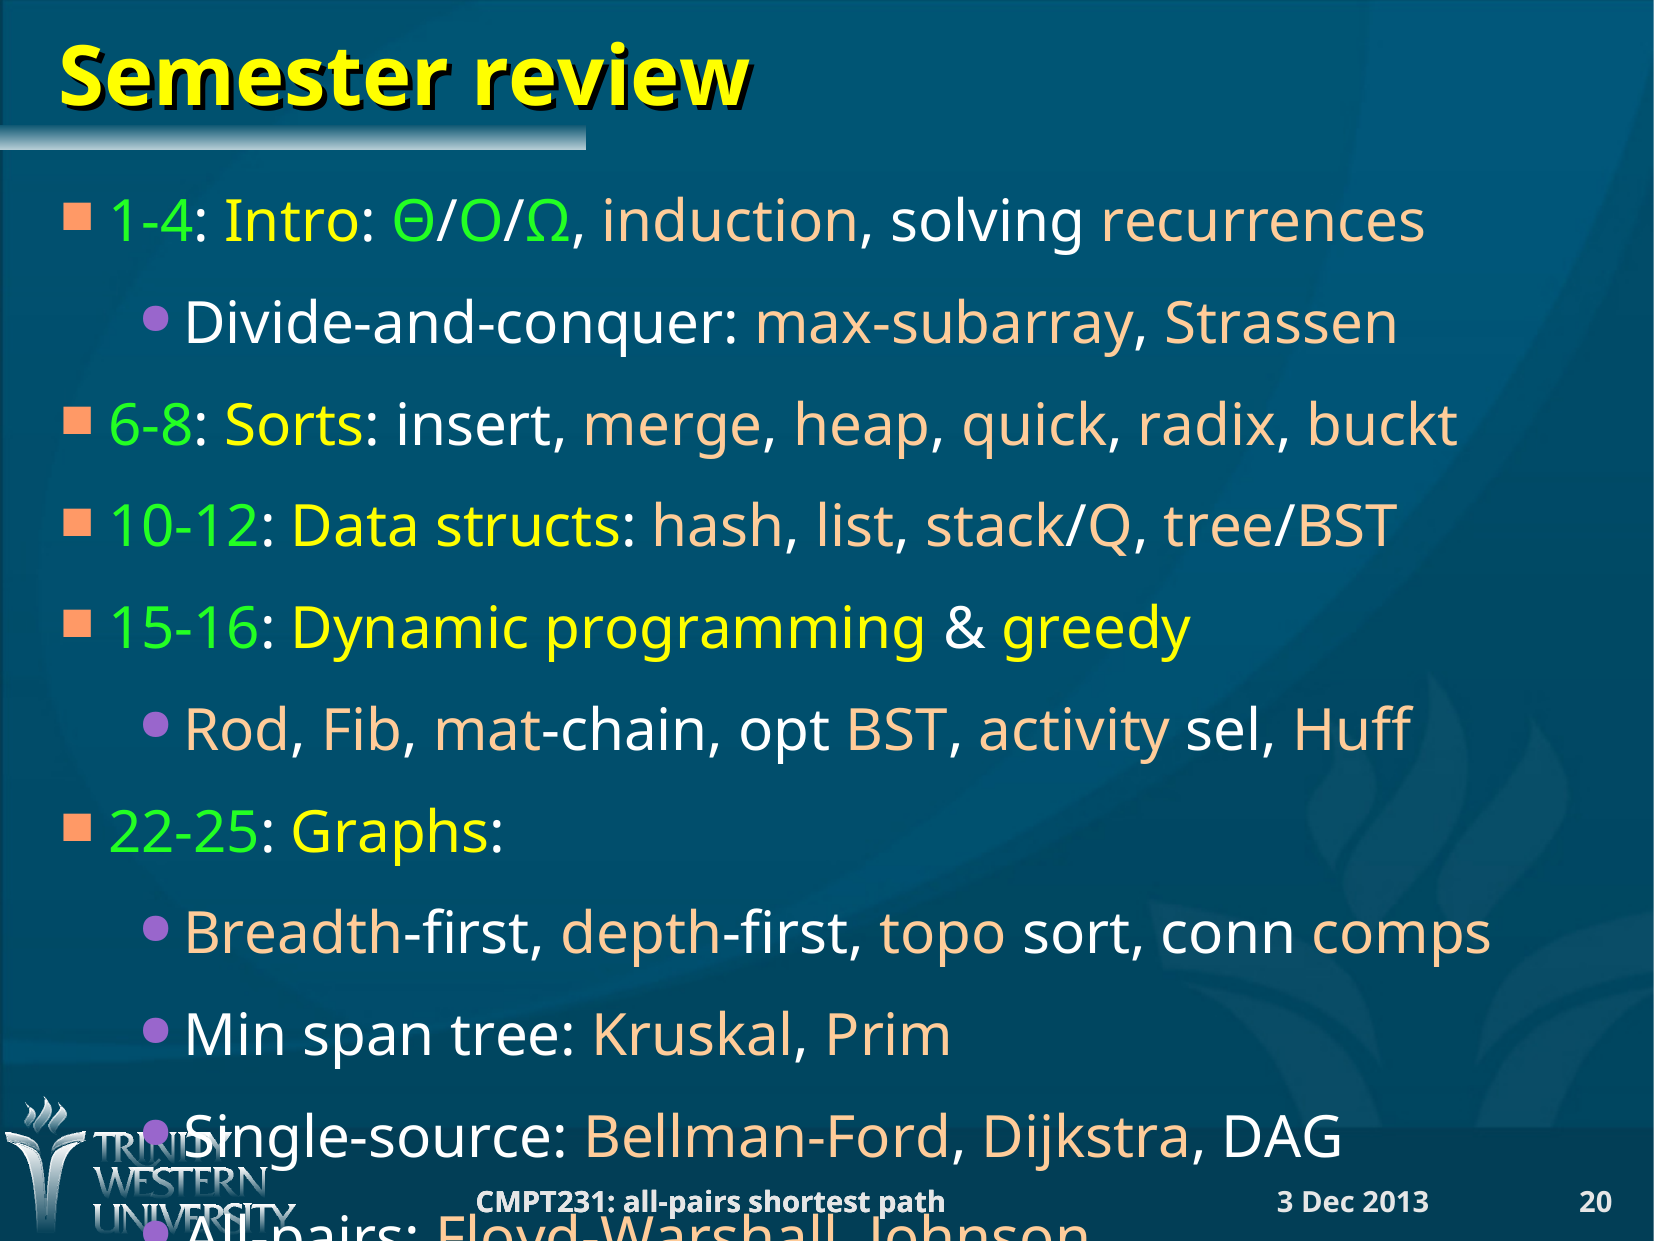

# Semester review
1-4: Intro: Θ/O/Ω, induction, solving recurrences
Divide-and-conquer: max-subarray, Strassen
6-8: Sorts: insert, merge, heap, quick, radix, buckt
10-12: Data structs: hash, list, stack/Q, tree/BST
15-16: Dynamic programming & greedy
Rod, Fib, mat-chain, opt BST, activity sel, Huff
22-25: Graphs:
Breadth-first, depth-first, topo sort, conn comps
Min span tree: Kruskal, Prim
Single-source: Bellman-Ford, Dijkstra, DAG
All-pairs: Floyd-Warshall, Johnson
CMPT231: all-pairs shortest path
3 Dec 2013
20